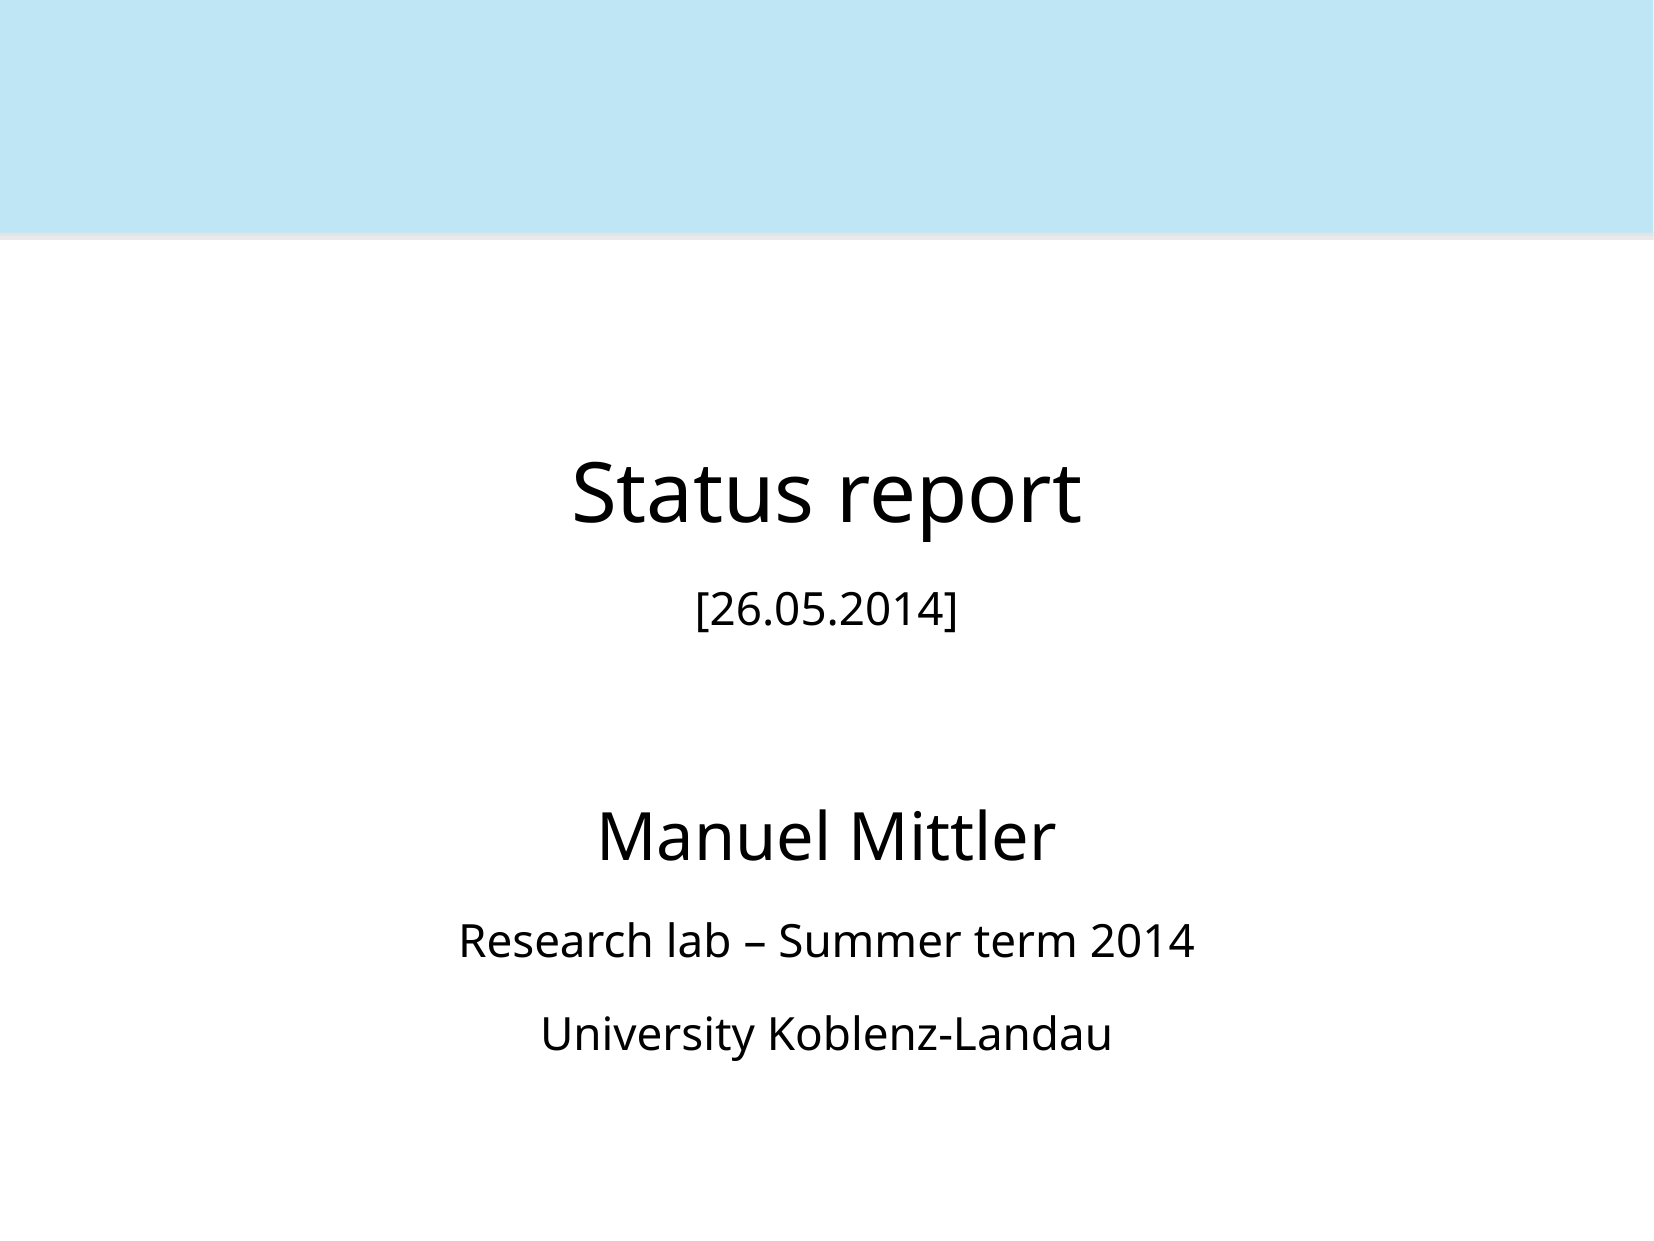

#
Status report
[26.05.2014]
Manuel Mittler
Research lab – Summer term 2014
University Koblenz-Landau